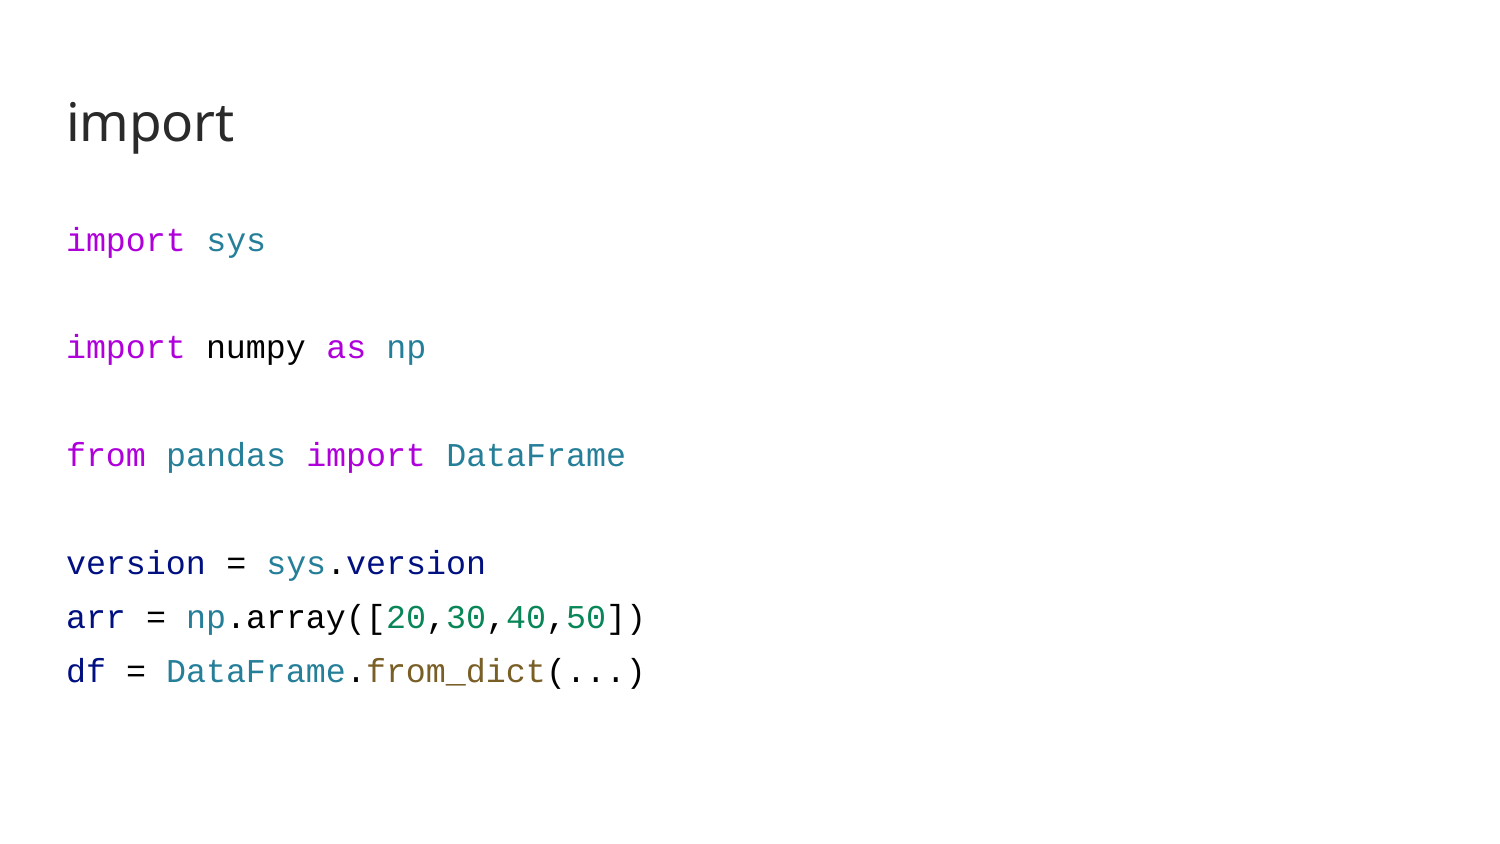

# import
import sys
import numpy as np
from pandas import DataFrame
version = sys.version
arr = np.array([20,30,40,50])
df = DataFrame.from_dict(...)